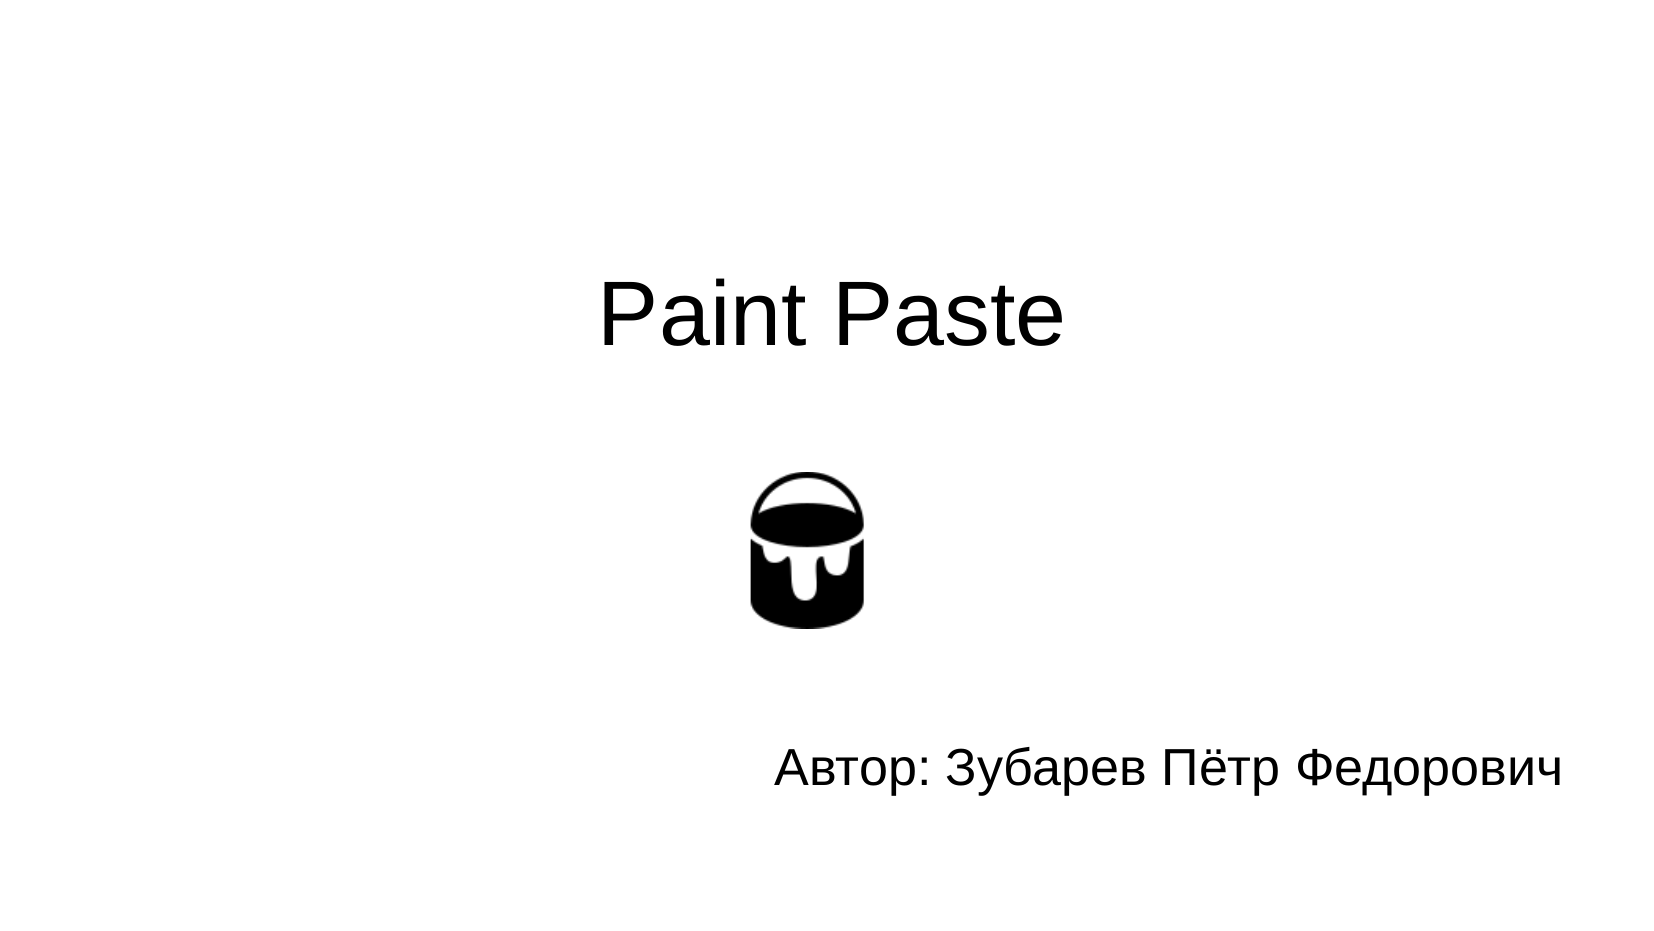

# Paint Paste
Автор: Зубарев Пётр Федорович